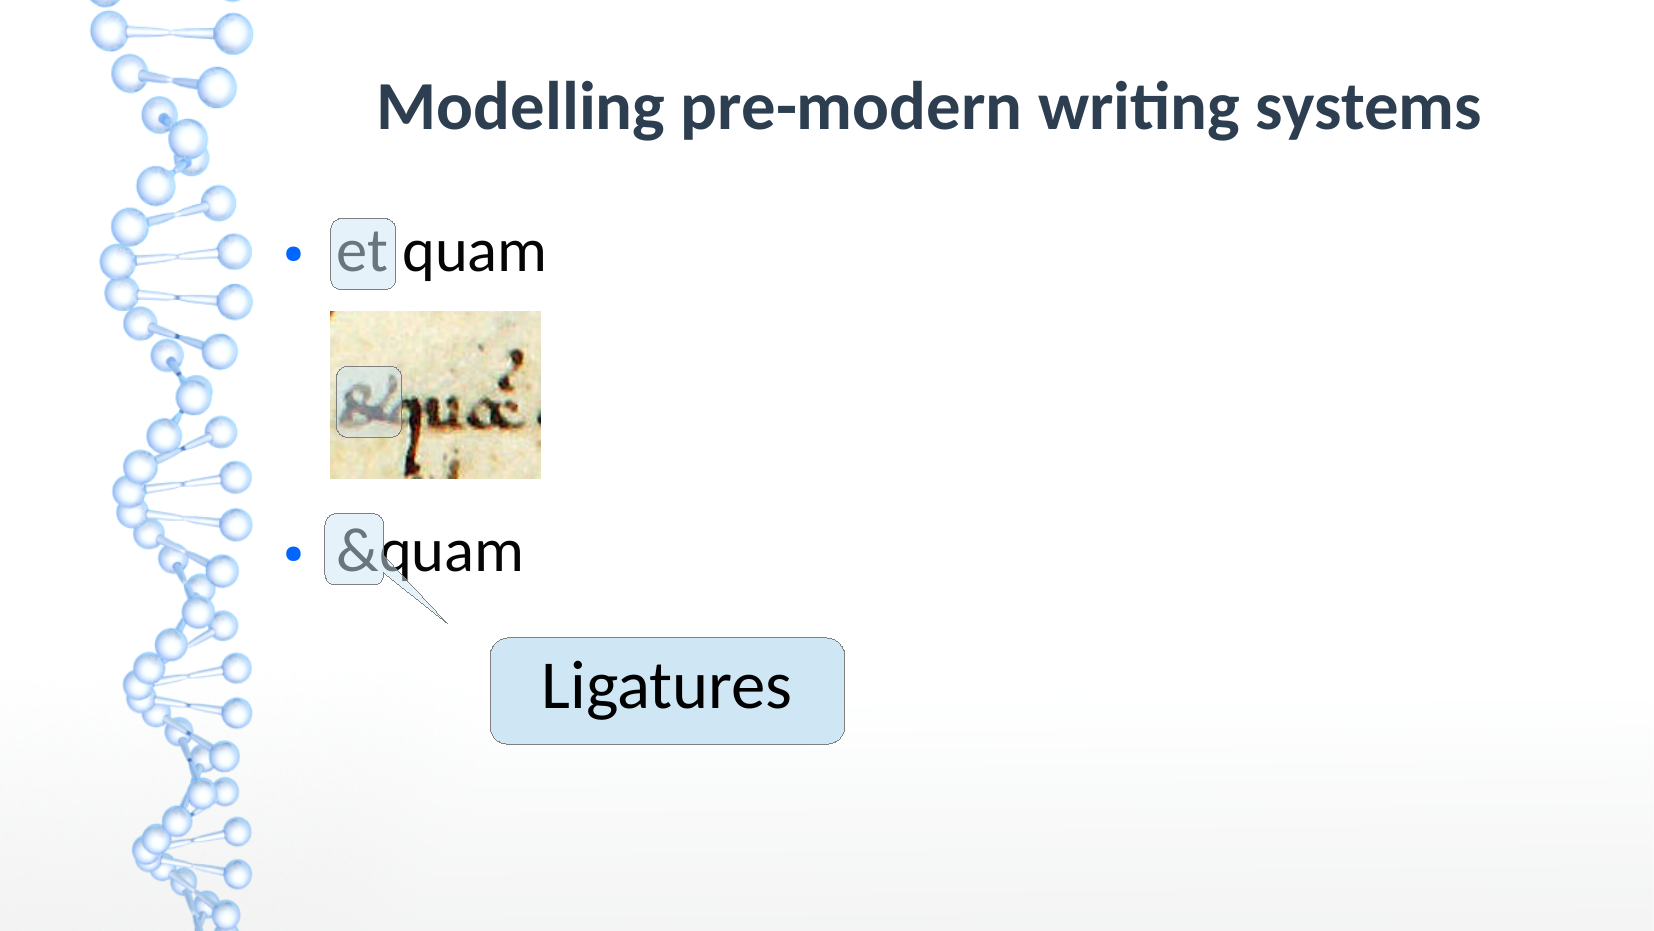

# Modelling pre-modern writing systems
et quam
&quam
Ligatures